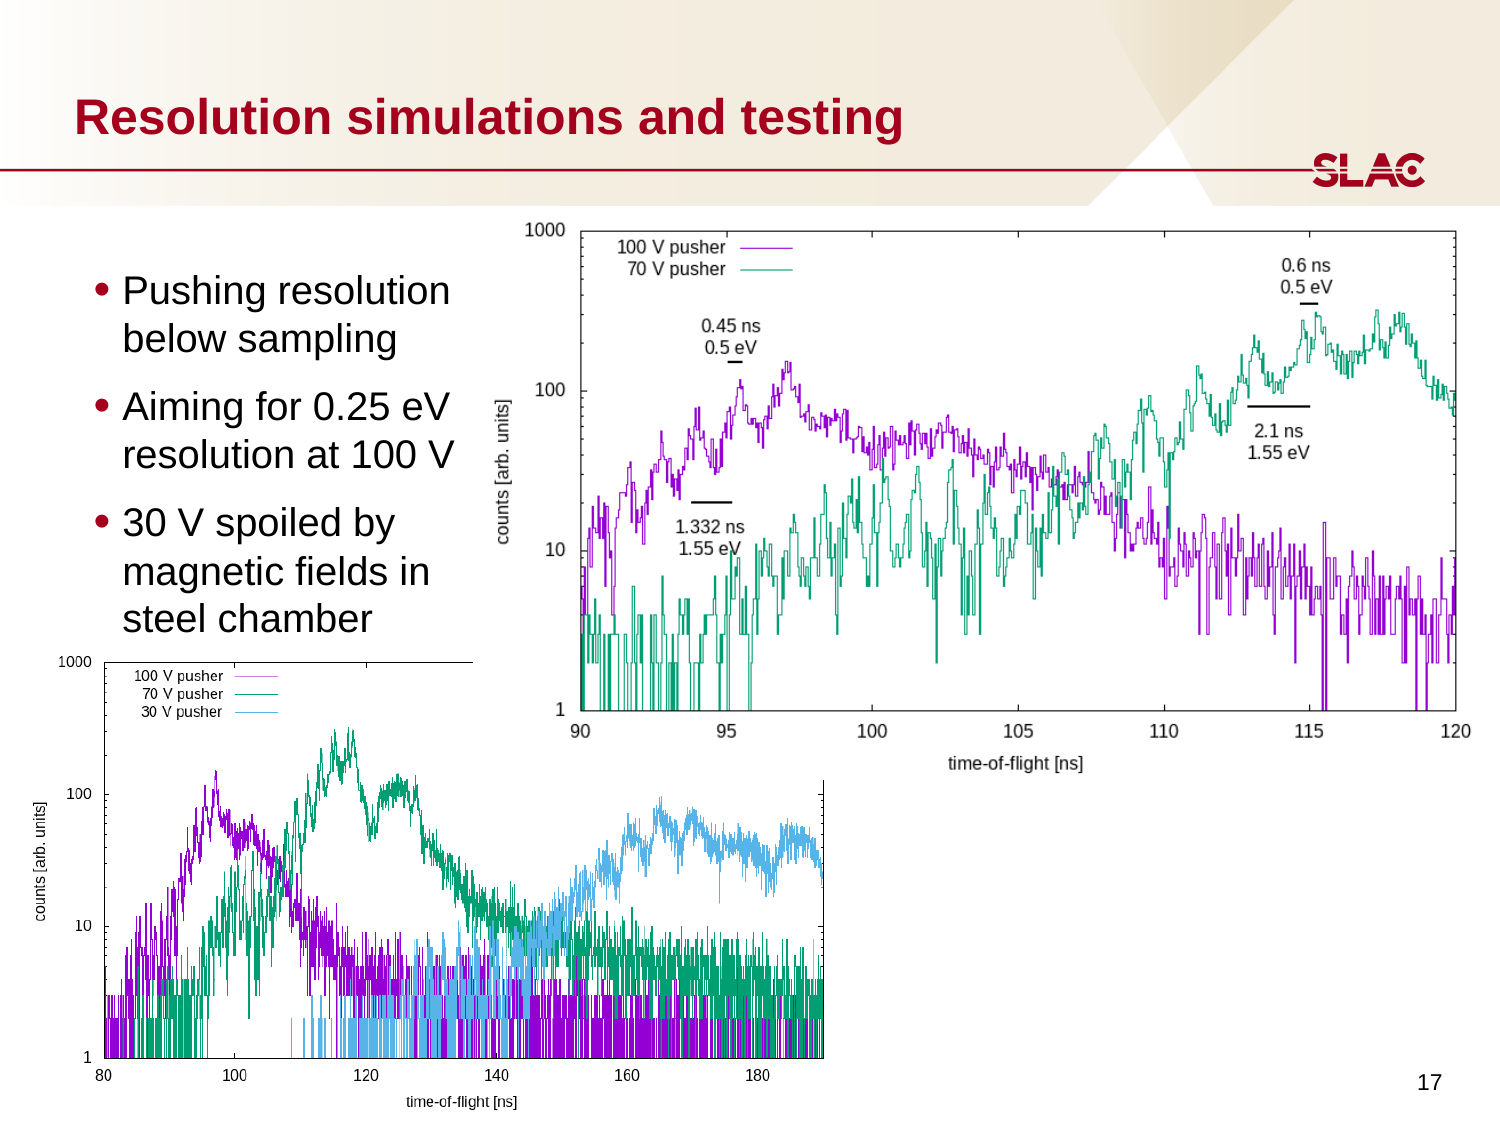

# Resolution simulations and testing
Pushing resolution below sampling
Aiming for 0.25 eV resolution at 100 V
30 V spoiled by magnetic fields in steel chamber